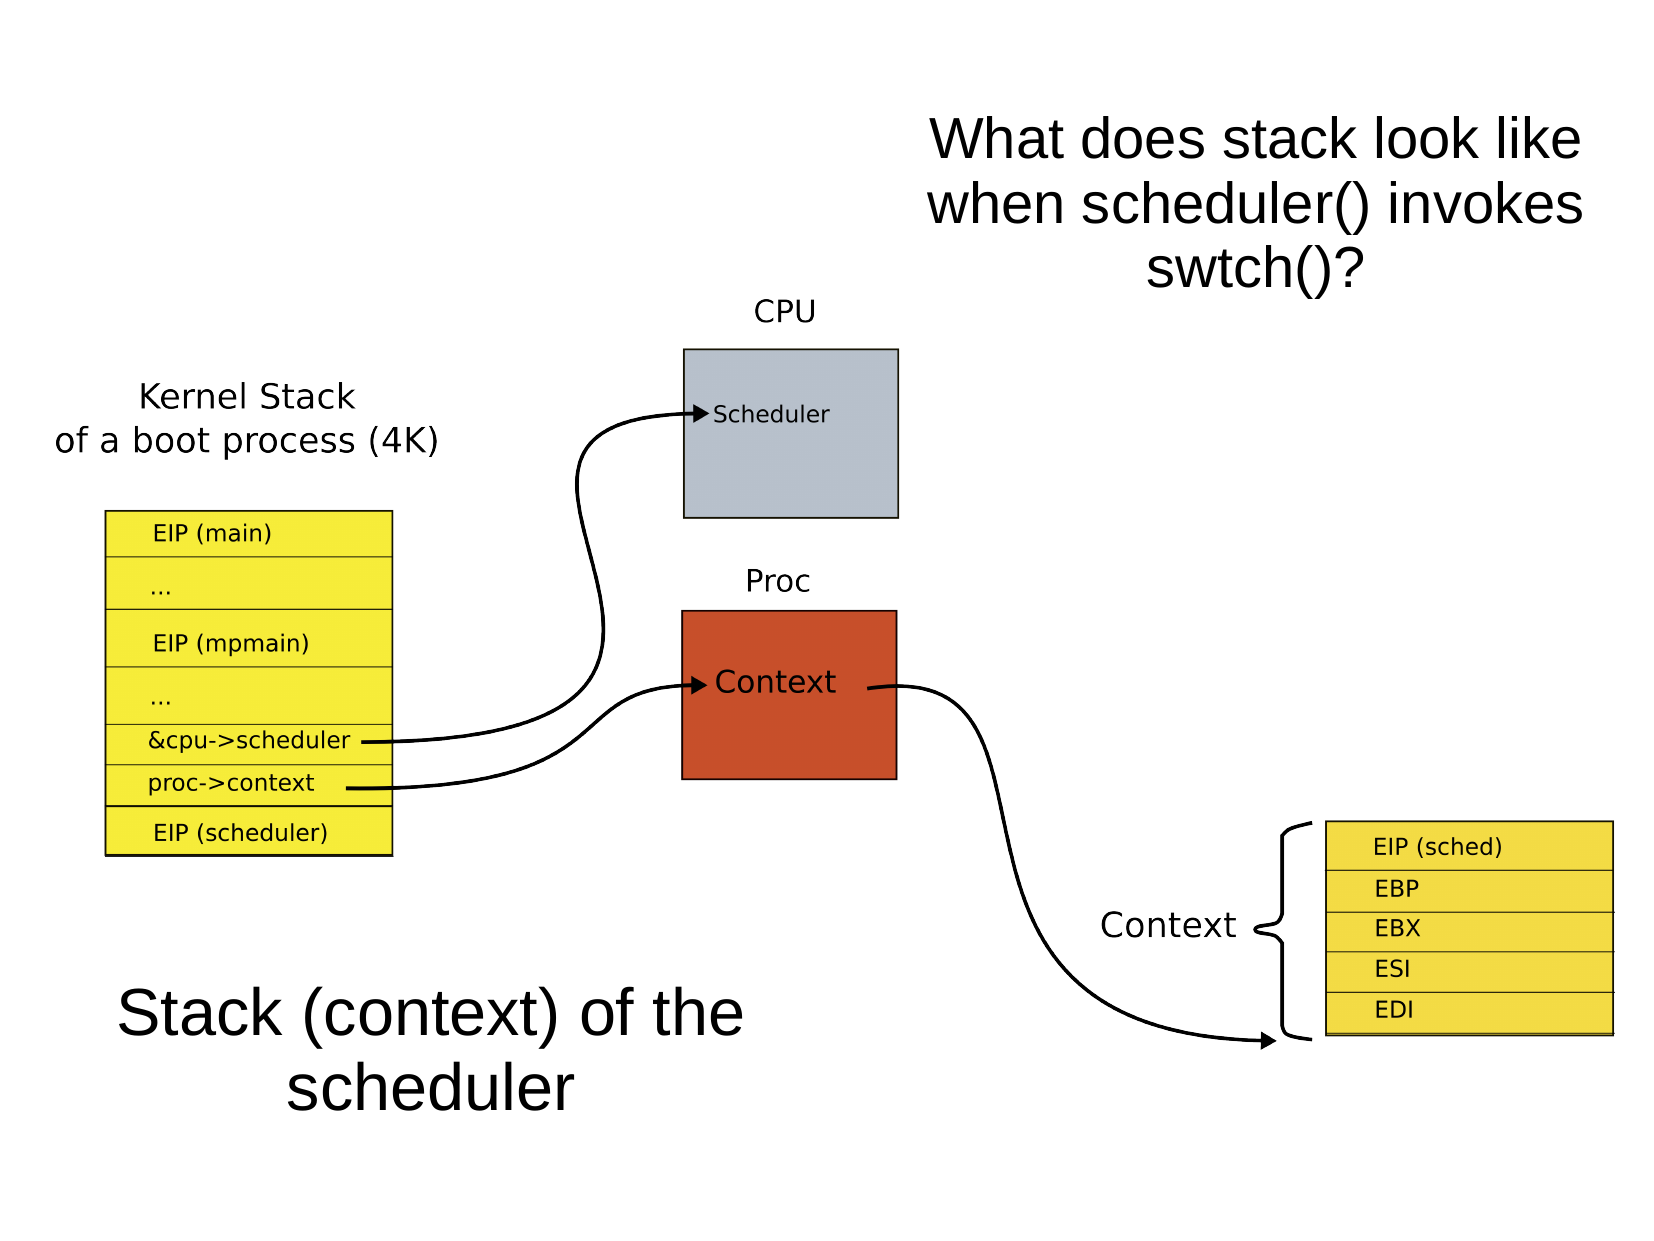

#
What does stack look like when scheduler() invokes swtch()?
Stack (context) of the scheduler